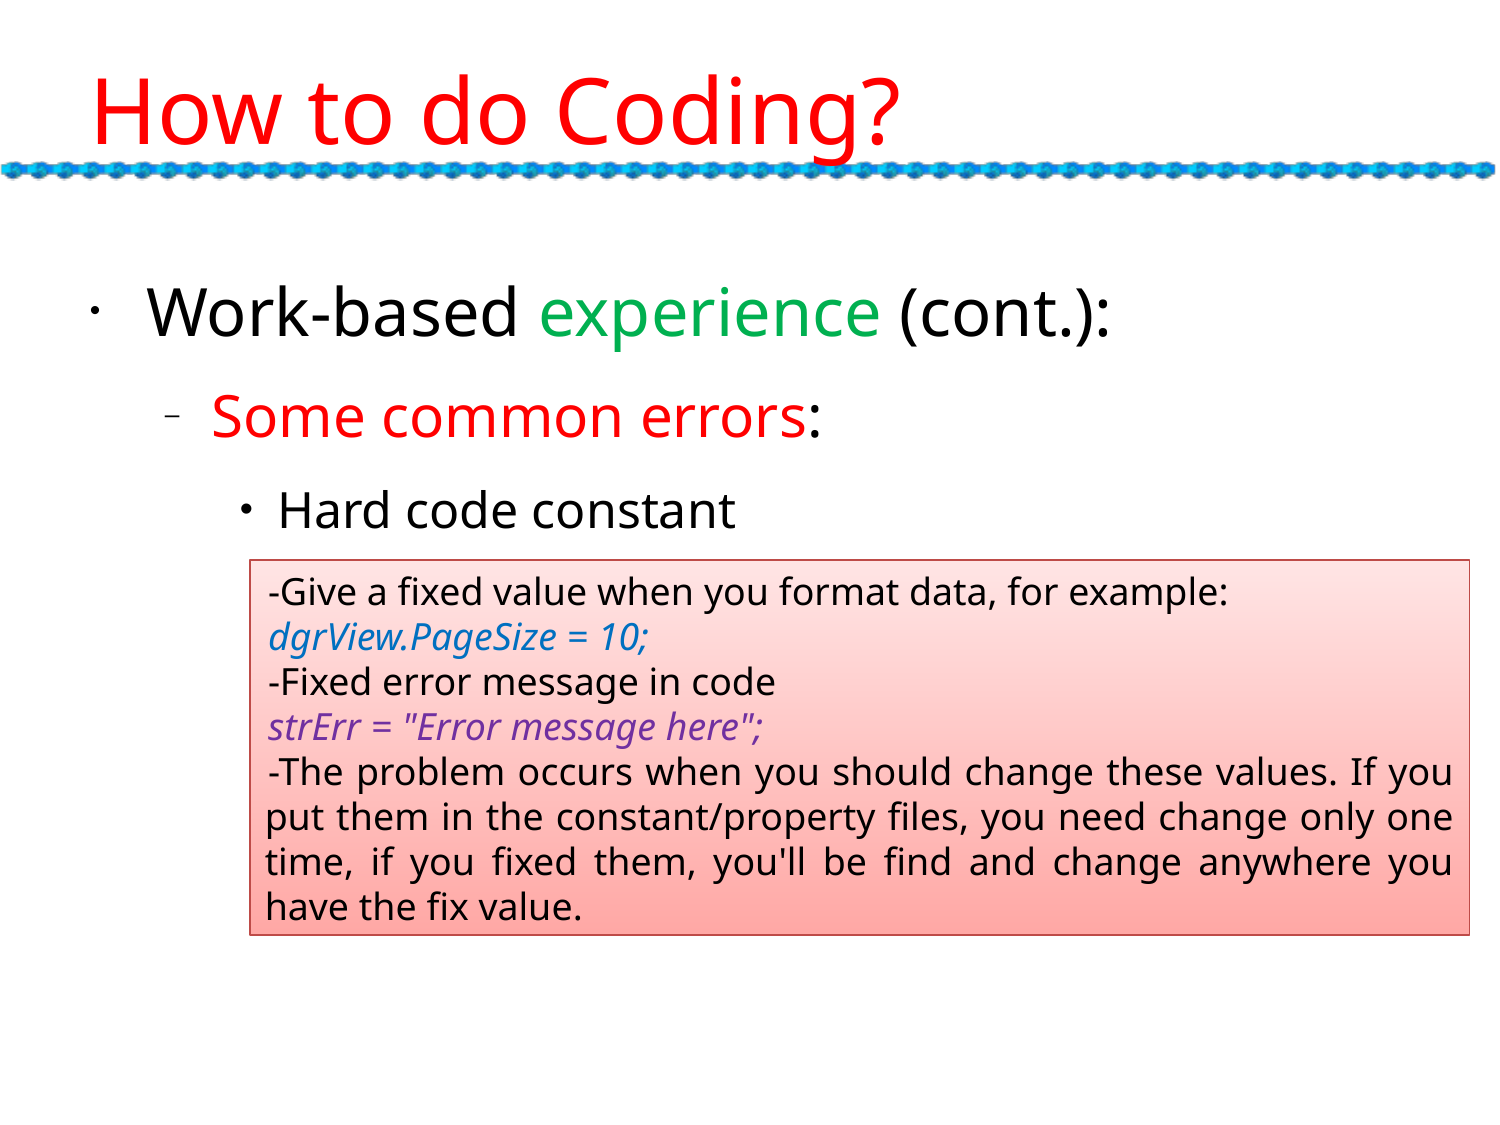

How to do Coding?
# Work-based experience (cont.):
Some common errors:
Hard code constant
-Give a fixed value when you format data, for example:
dgrView.PageSize = 10;
-Fixed error message in code
strErr = "Error message here";
-The problem occurs when you should change these values. If you put them in the constant/property files, you need change only one time, if you fixed them, you'll be find and change anywhere you have the fix value.